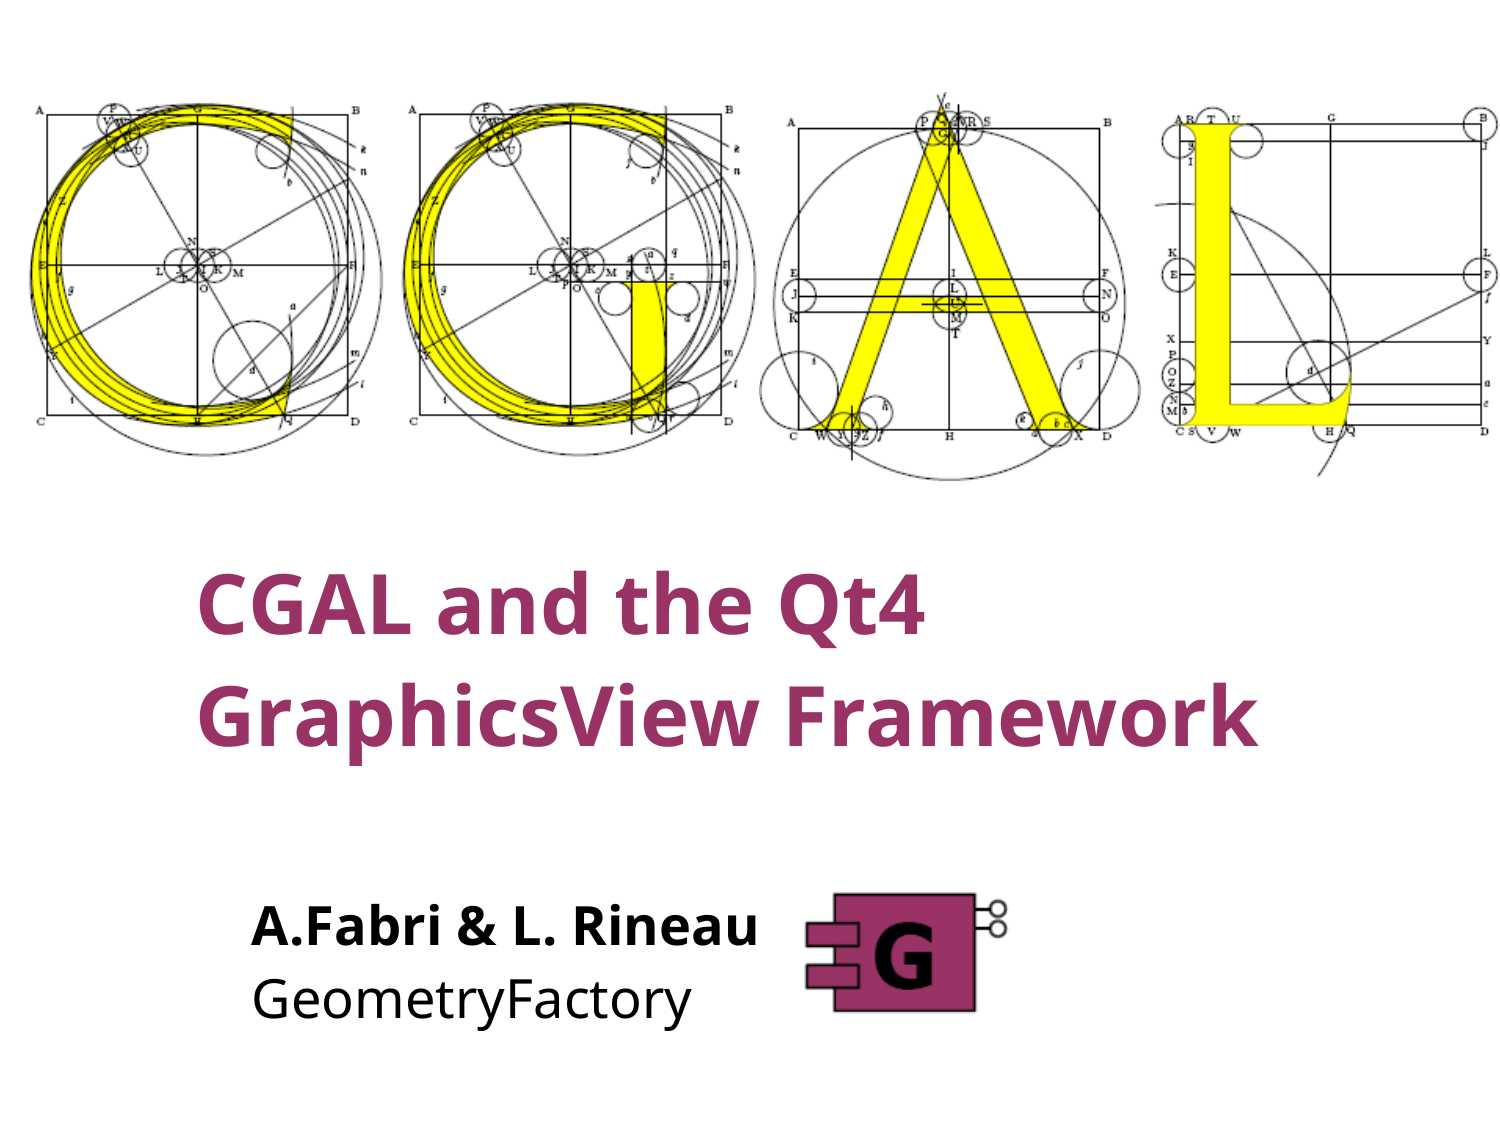

# CGAL and the Qt4 GraphicsView Framework
A.Fabri & L. Rineau
GeometryFactory